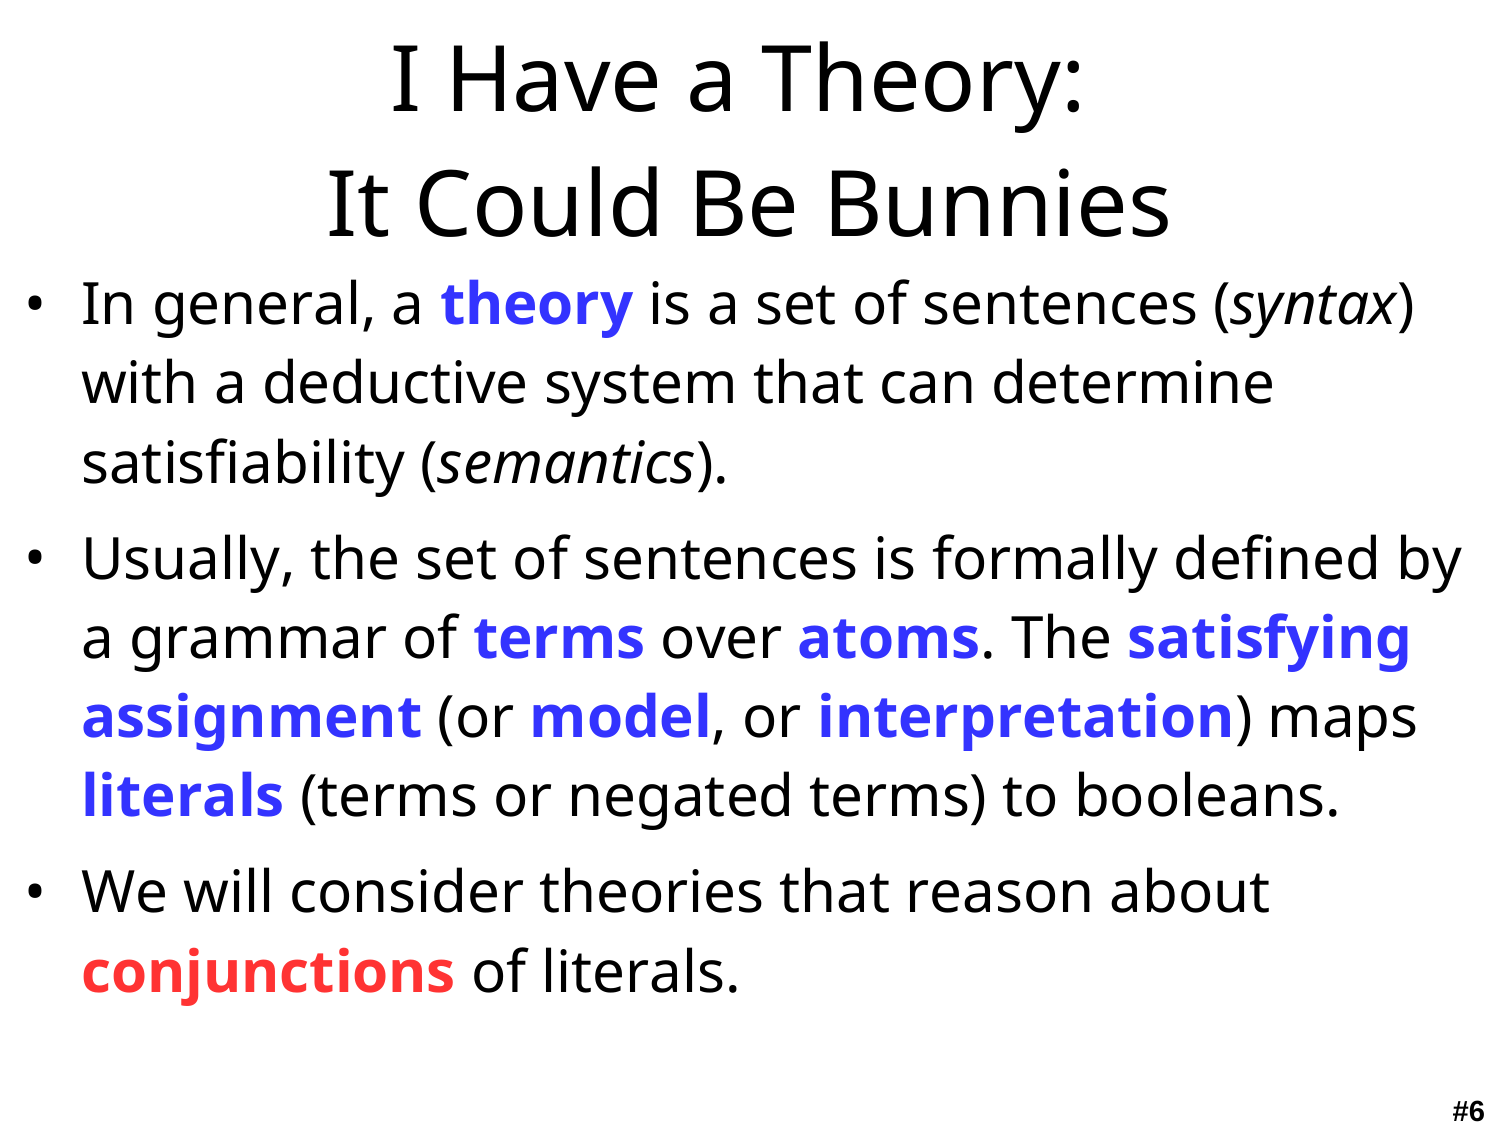

# I Have a Theory: It Could Be Bunnies
In general, a theory is a set of sentences (syntax) with a deductive system that can determine satisfiability (semantics).
Usually, the set of sentences is formally defined by a grammar of terms over atoms. The satisfying assignment (or model, or interpretation) maps literals (terms or negated terms) to booleans.
We will consider theories that reason about conjunctions of literals.
6